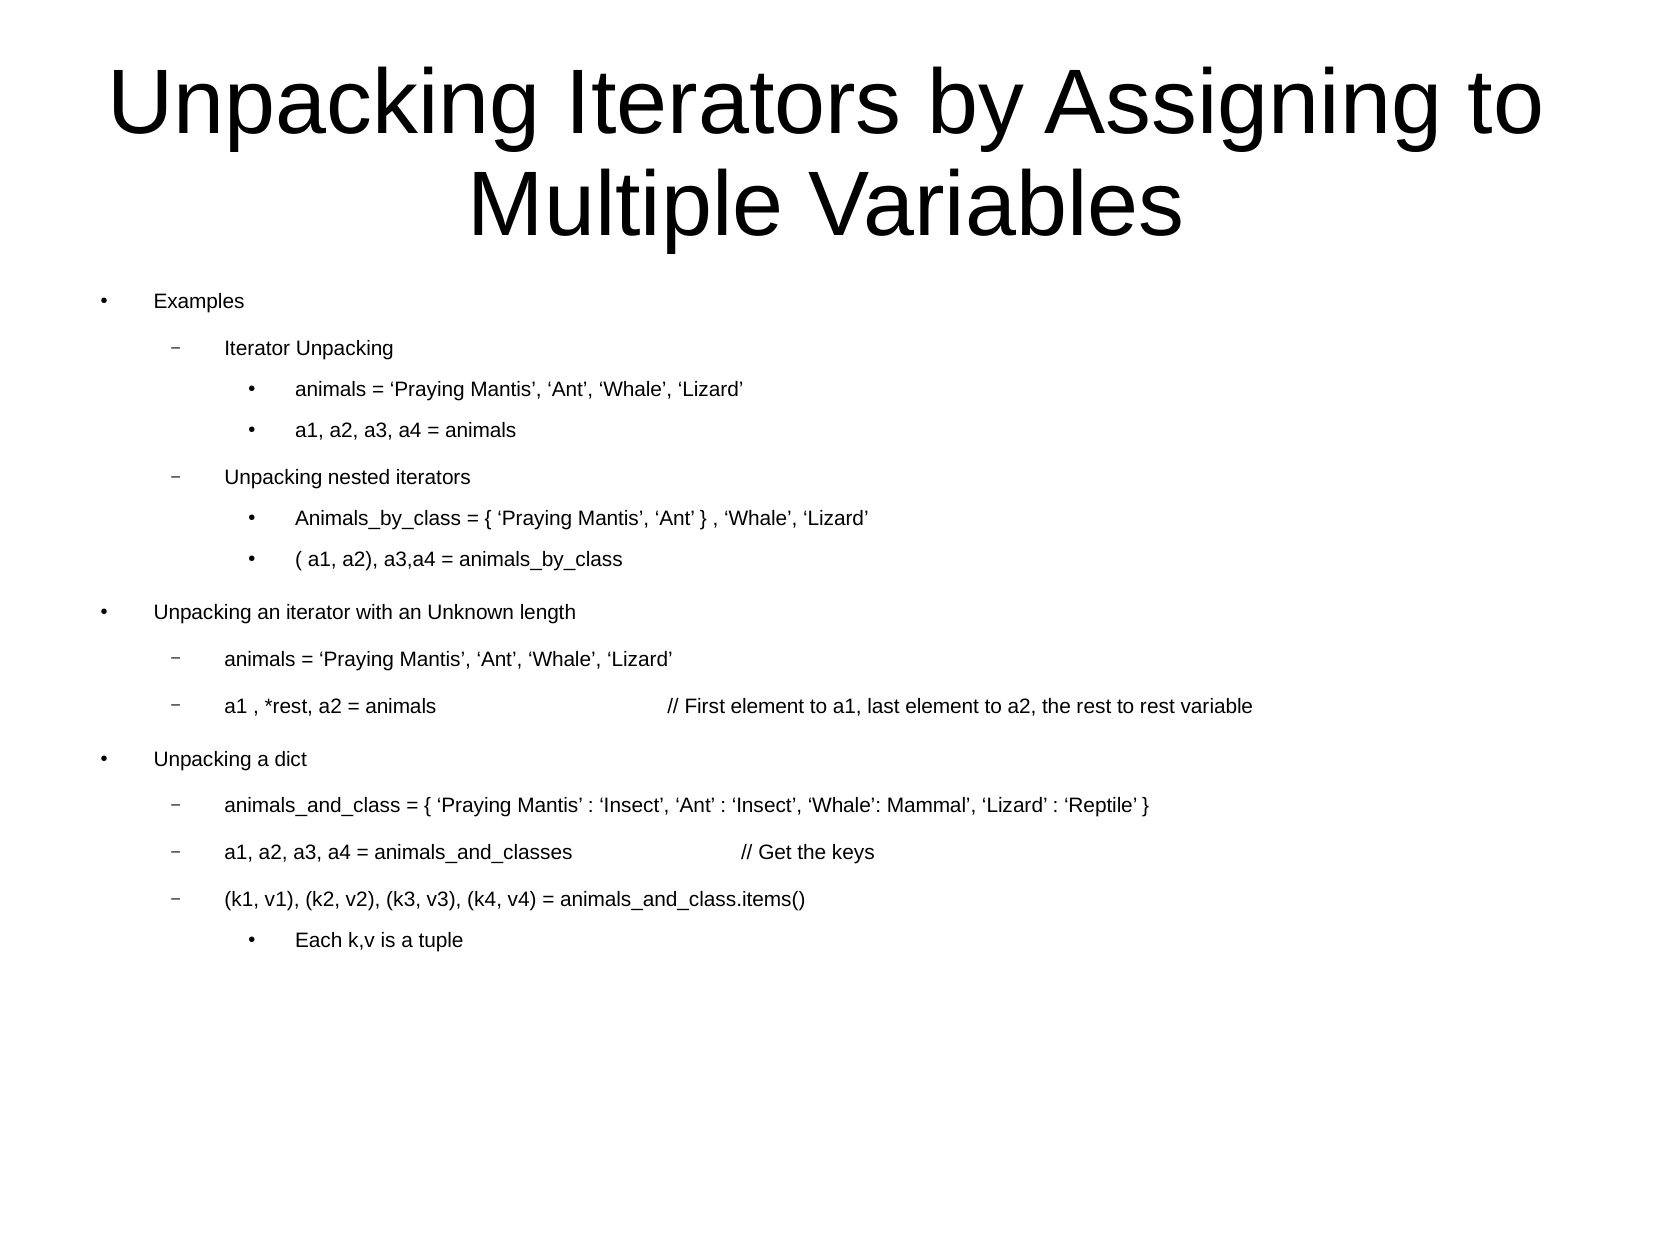

# Unpacking Iterators by Assigning to Multiple Variables
Examples
Iterator Unpacking
animals = ‘Praying Mantis’, ‘Ant’, ‘Whale’, ‘Lizard’
a1, a2, a3, a4 = animals
Unpacking nested iterators
Animals_by_class = { ‘Praying Mantis’, ‘Ant’ } , ‘Whale’, ‘Lizard’
( a1, a2), a3,a4 = animals_by_class
Unpacking an iterator with an Unknown length
animals = ‘Praying Mantis’, ‘Ant’, ‘Whale’, ‘Lizard’
a1 , *rest, a2 = animals				// First element to a1, last element to a2, the rest to rest variable
Unpacking a dict
animals_and_class = { ‘Praying Mantis’ : ‘Insect’, ‘Ant’ : ‘Insect’, ‘Whale’: Mammal’, ‘Lizard’ : ‘Reptile’ }
a1, a2, a3, a4 = animals_and_classes 			// Get the keys
(k1, v1), (k2, v2), (k3, v3), (k4, v4) = animals_and_class.items()
Each k,v is a tuple